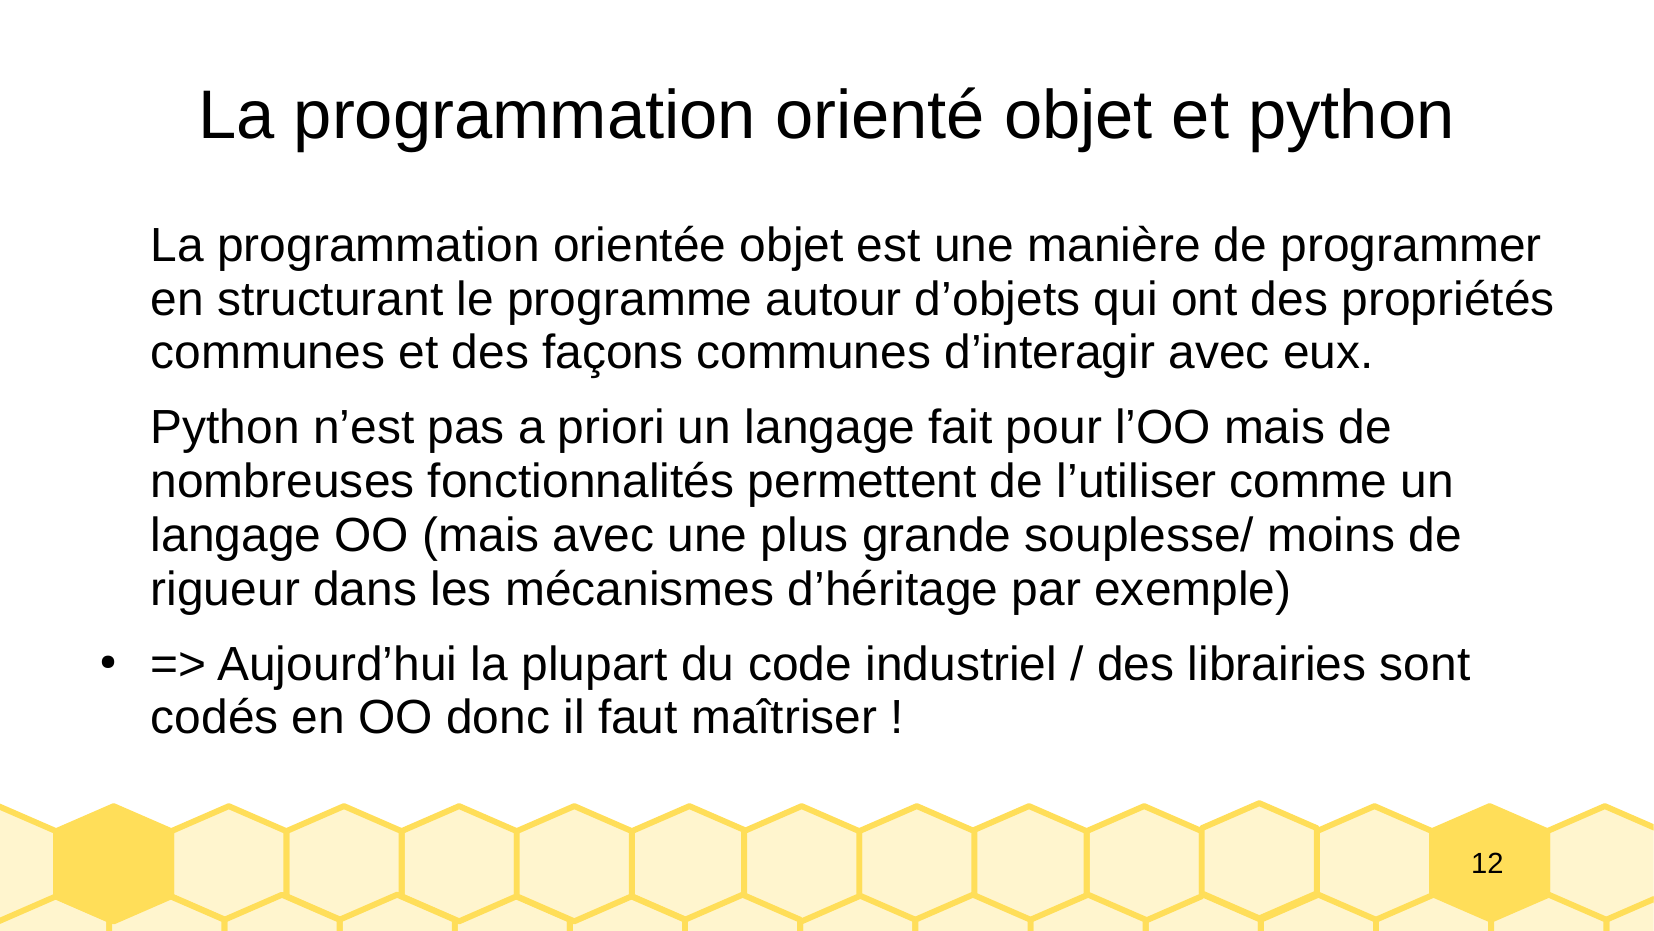

# La programmation orienté objet et python
La programmation orientée objet est une manière de programmer en structurant le programme autour d’objets qui ont des propriétés communes et des façons communes d’interagir avec eux.
Python n’est pas a priori un langage fait pour l’OO mais de nombreuses fonctionnalités permettent de l’utiliser comme un langage OO (mais avec une plus grande souplesse/ moins de rigueur dans les mécanismes d’héritage par exemple)
=> Aujourd’hui la plupart du code industriel / des librairies sont codés en OO donc il faut maîtriser !